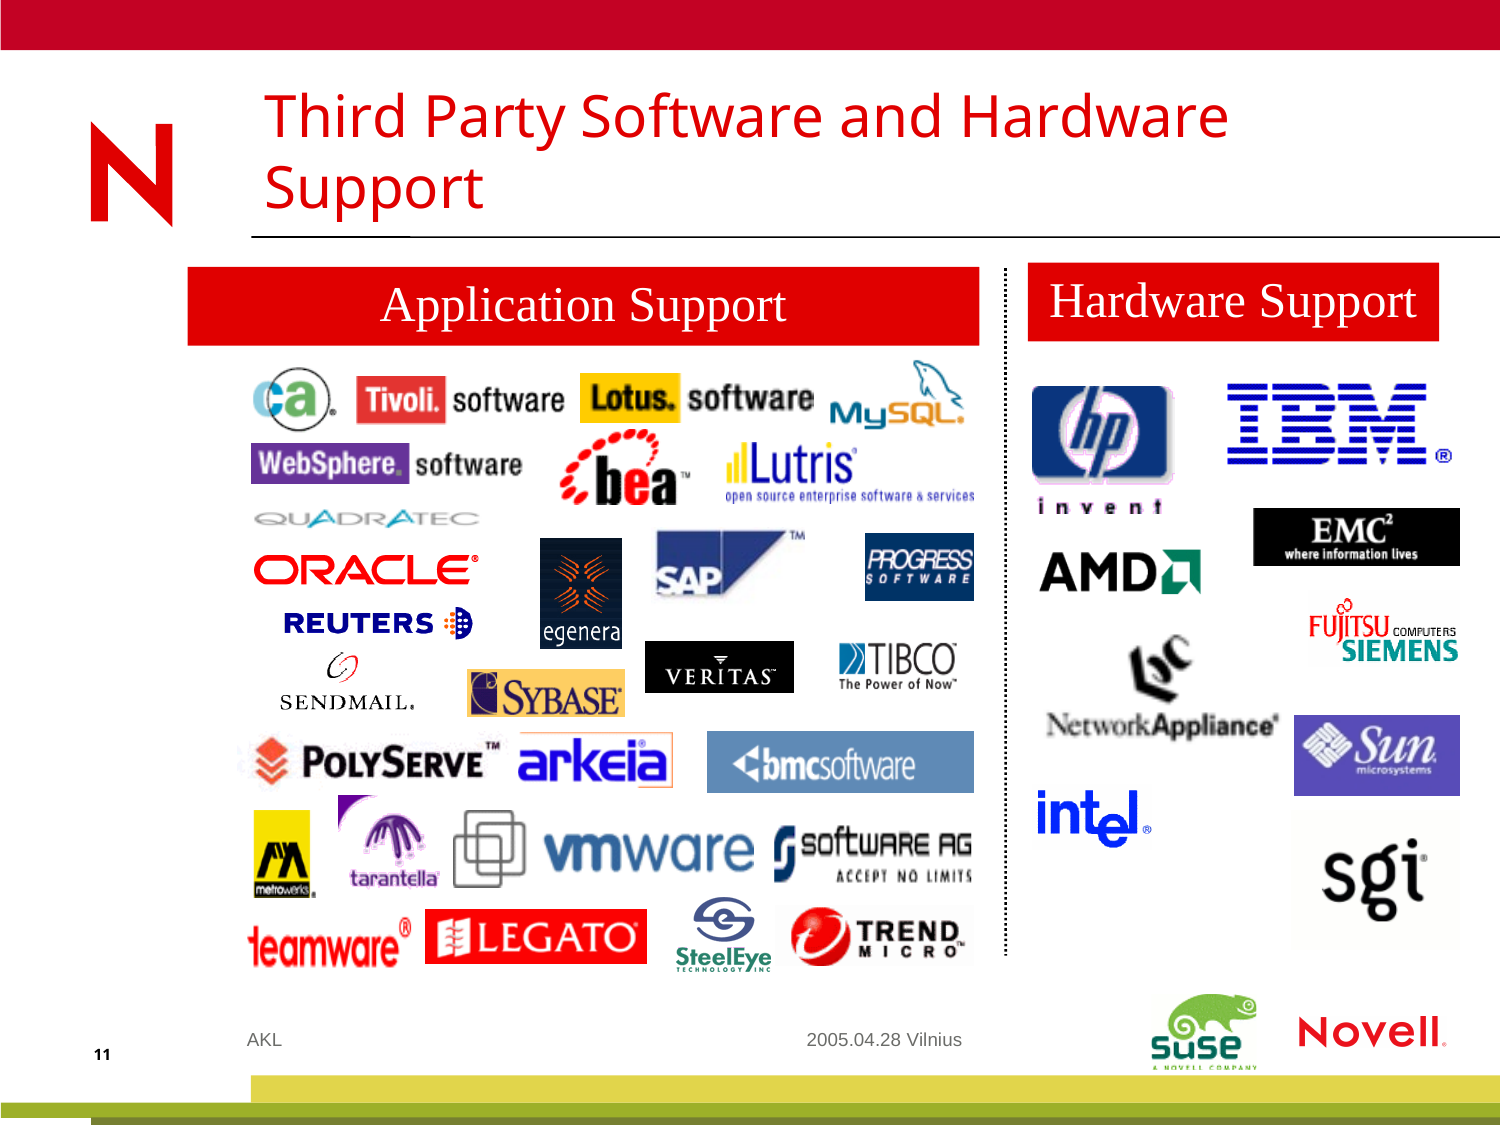

# Third Party Software and Hardware Support
Hardware Support
Application Support